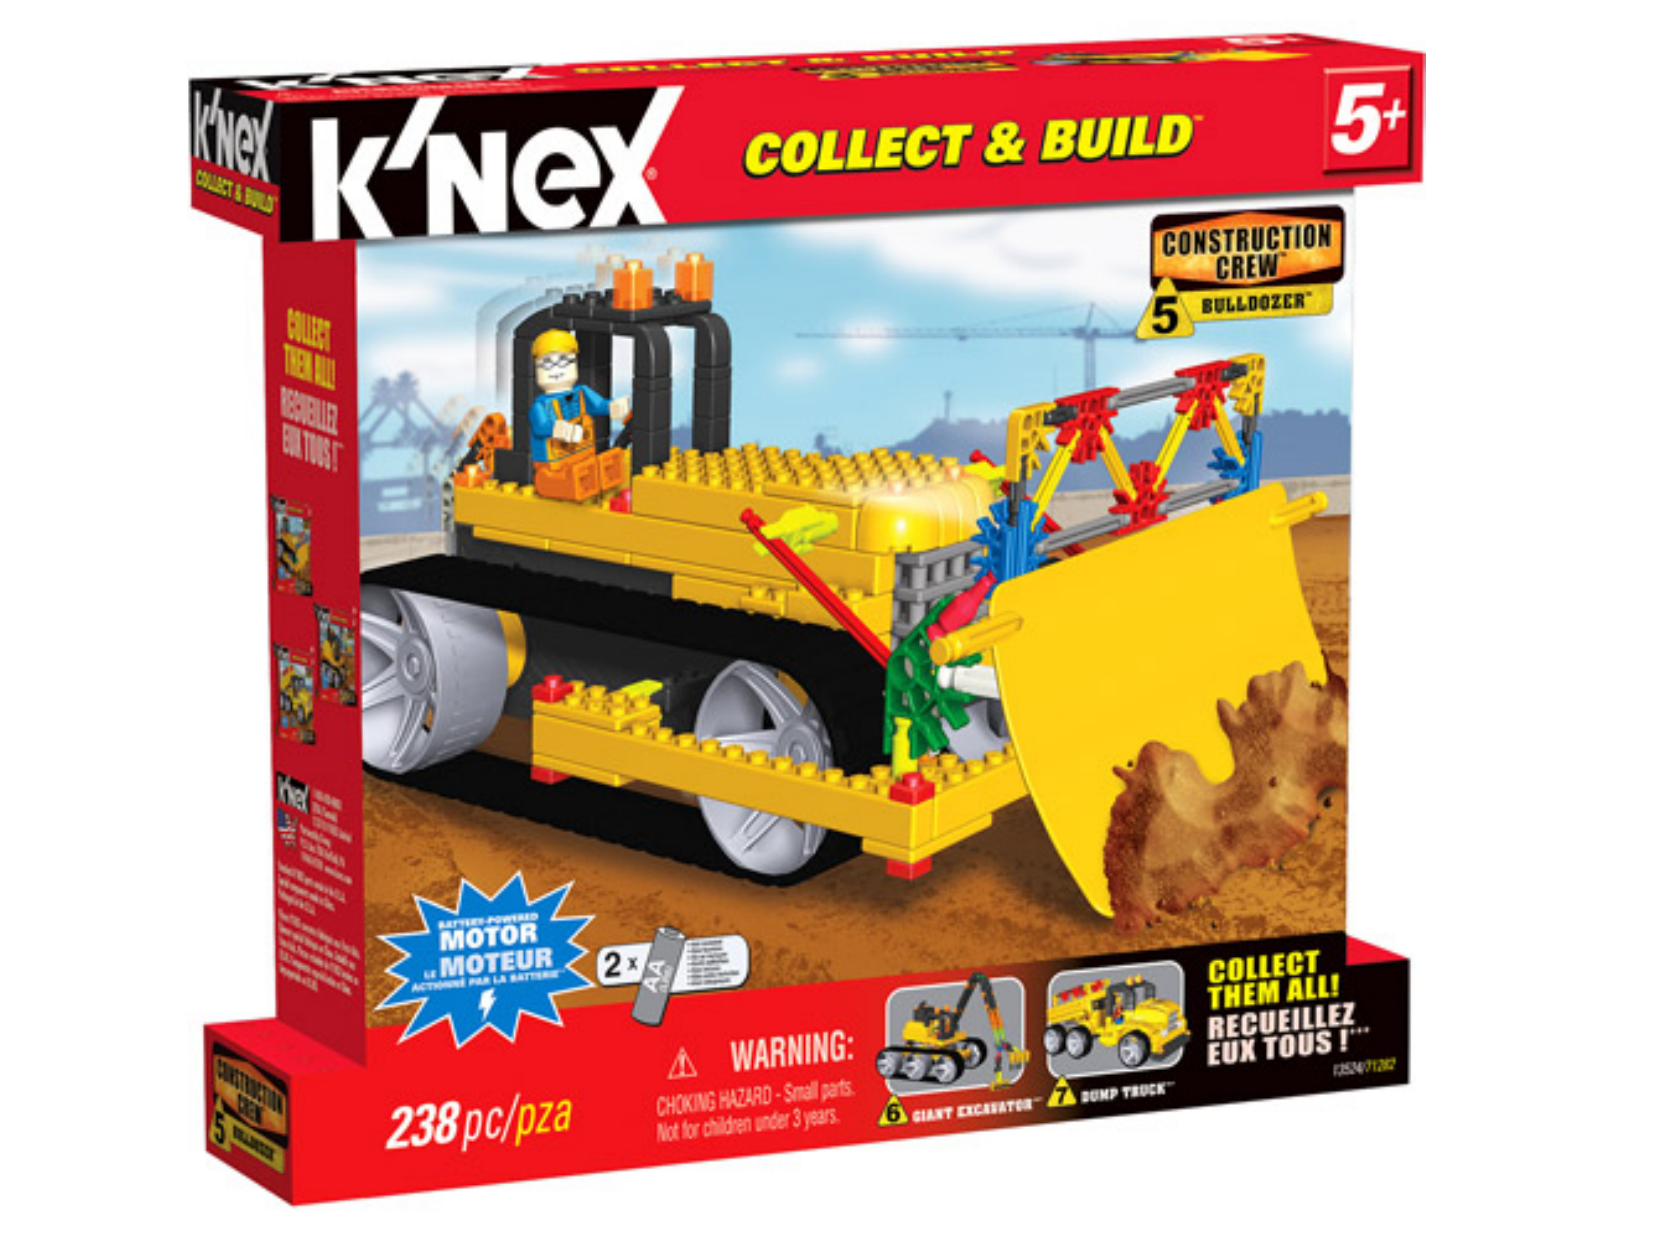

# Solution: Use what you can from the distribution and use Python to build the rest.